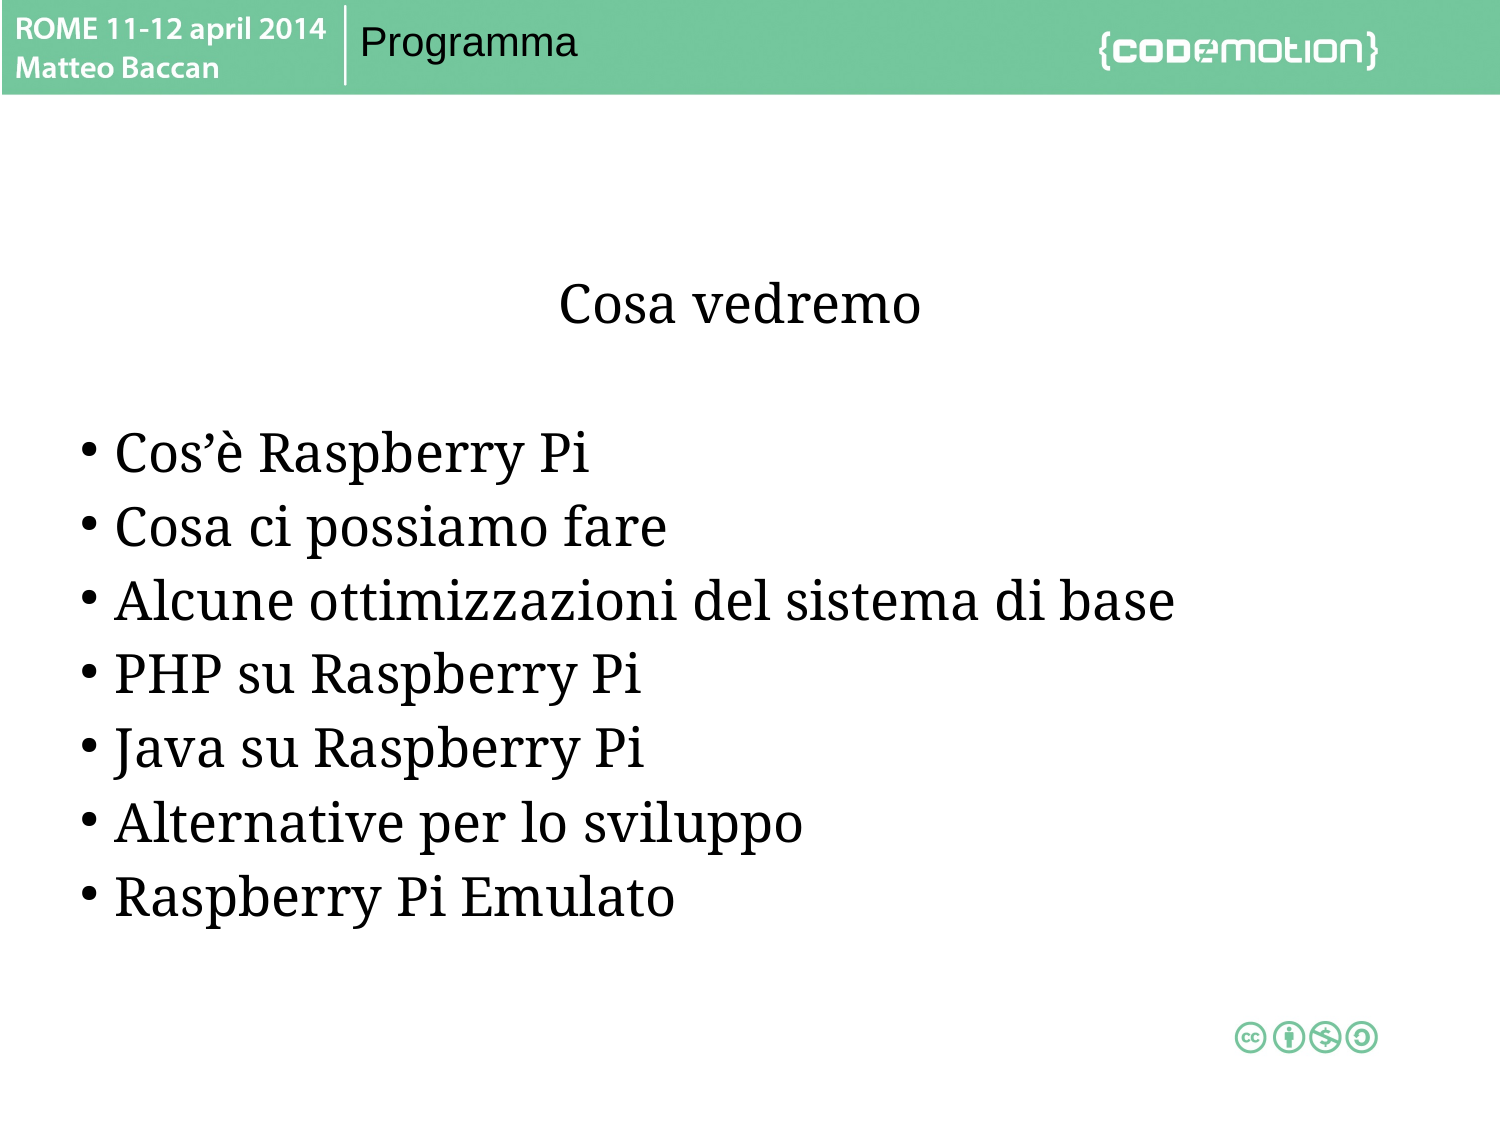

# Programma
Cosa vedremo
Cos’è Raspberry Pi
Cosa ci possiamo fare
Alcune ottimizzazioni del sistema di base
PHP su Raspberry Pi
Java su Raspberry Pi
Alternative per lo sviluppo
Raspberry Pi Emulato